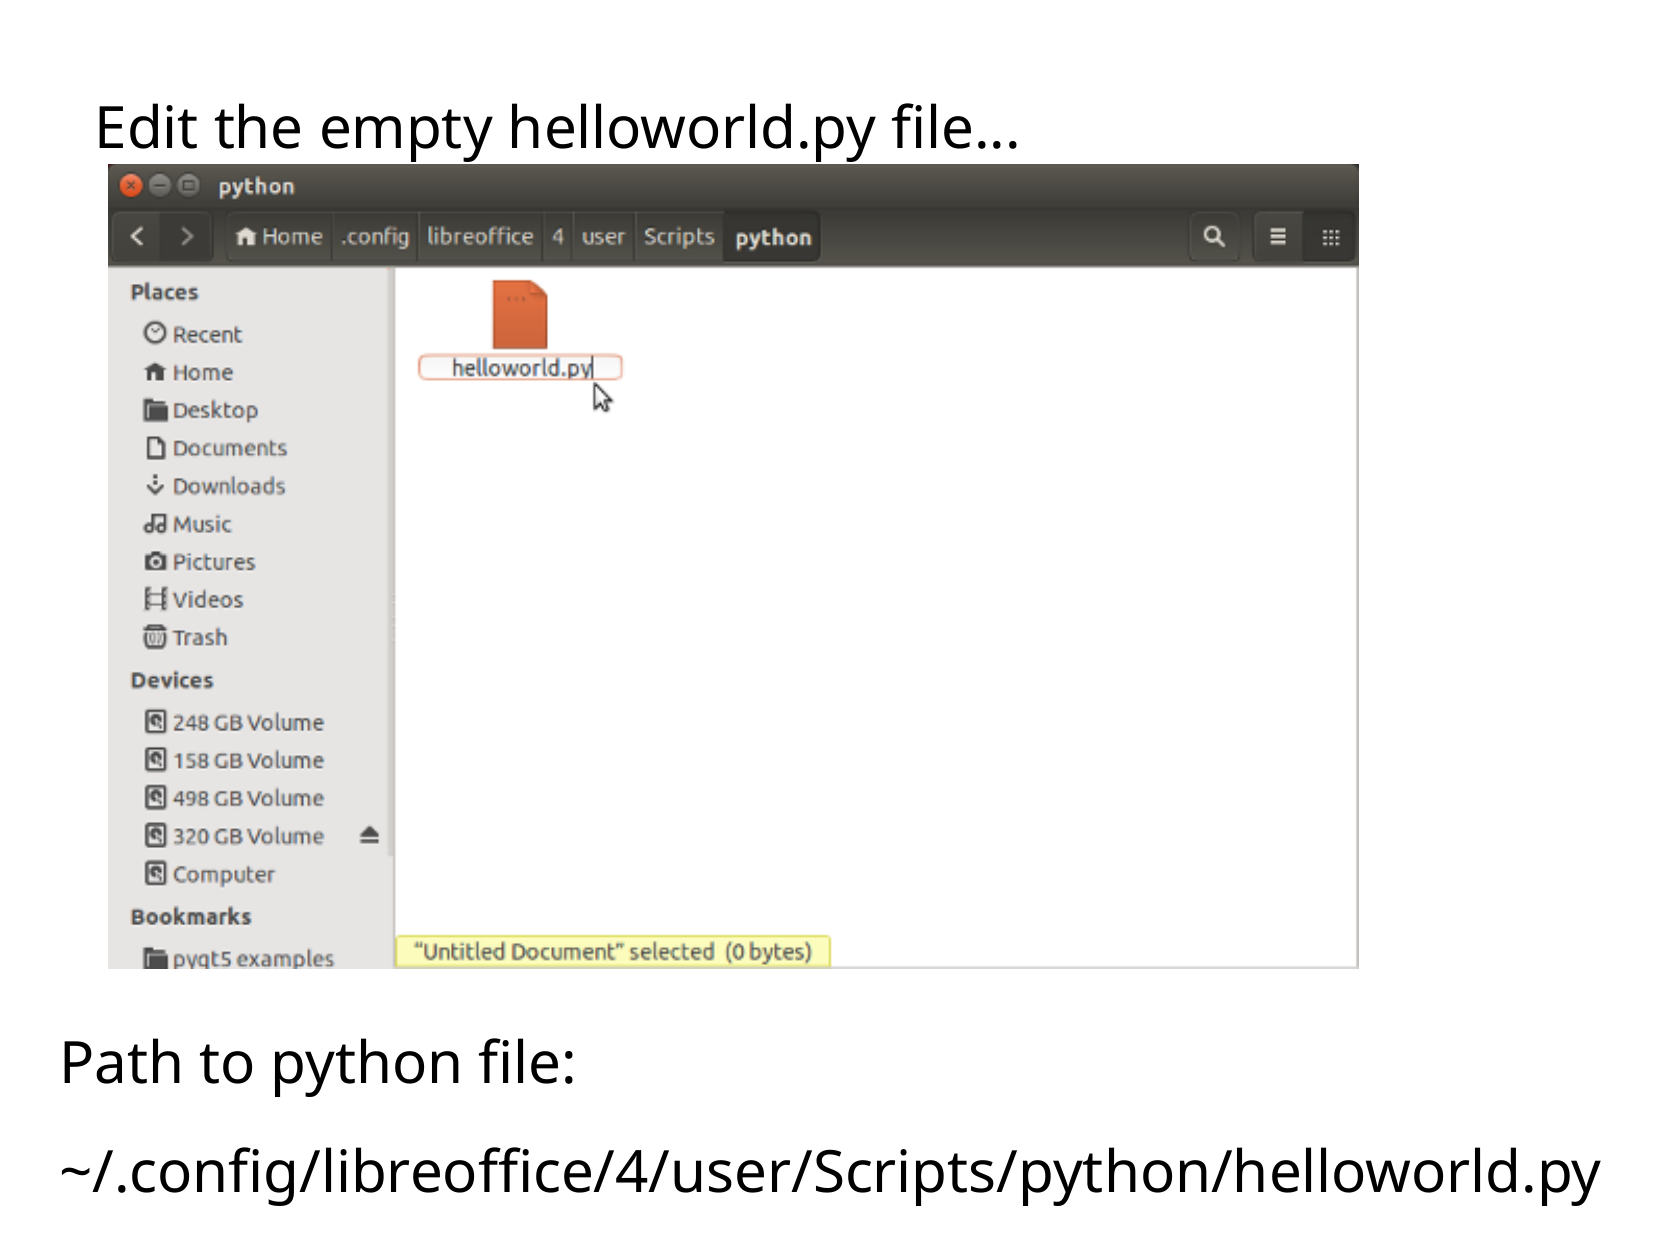

# Edit the empty helloworld.py file...
Path to python file:
~/.config/libreoffice/4/user/Scripts/python/helloworld.py